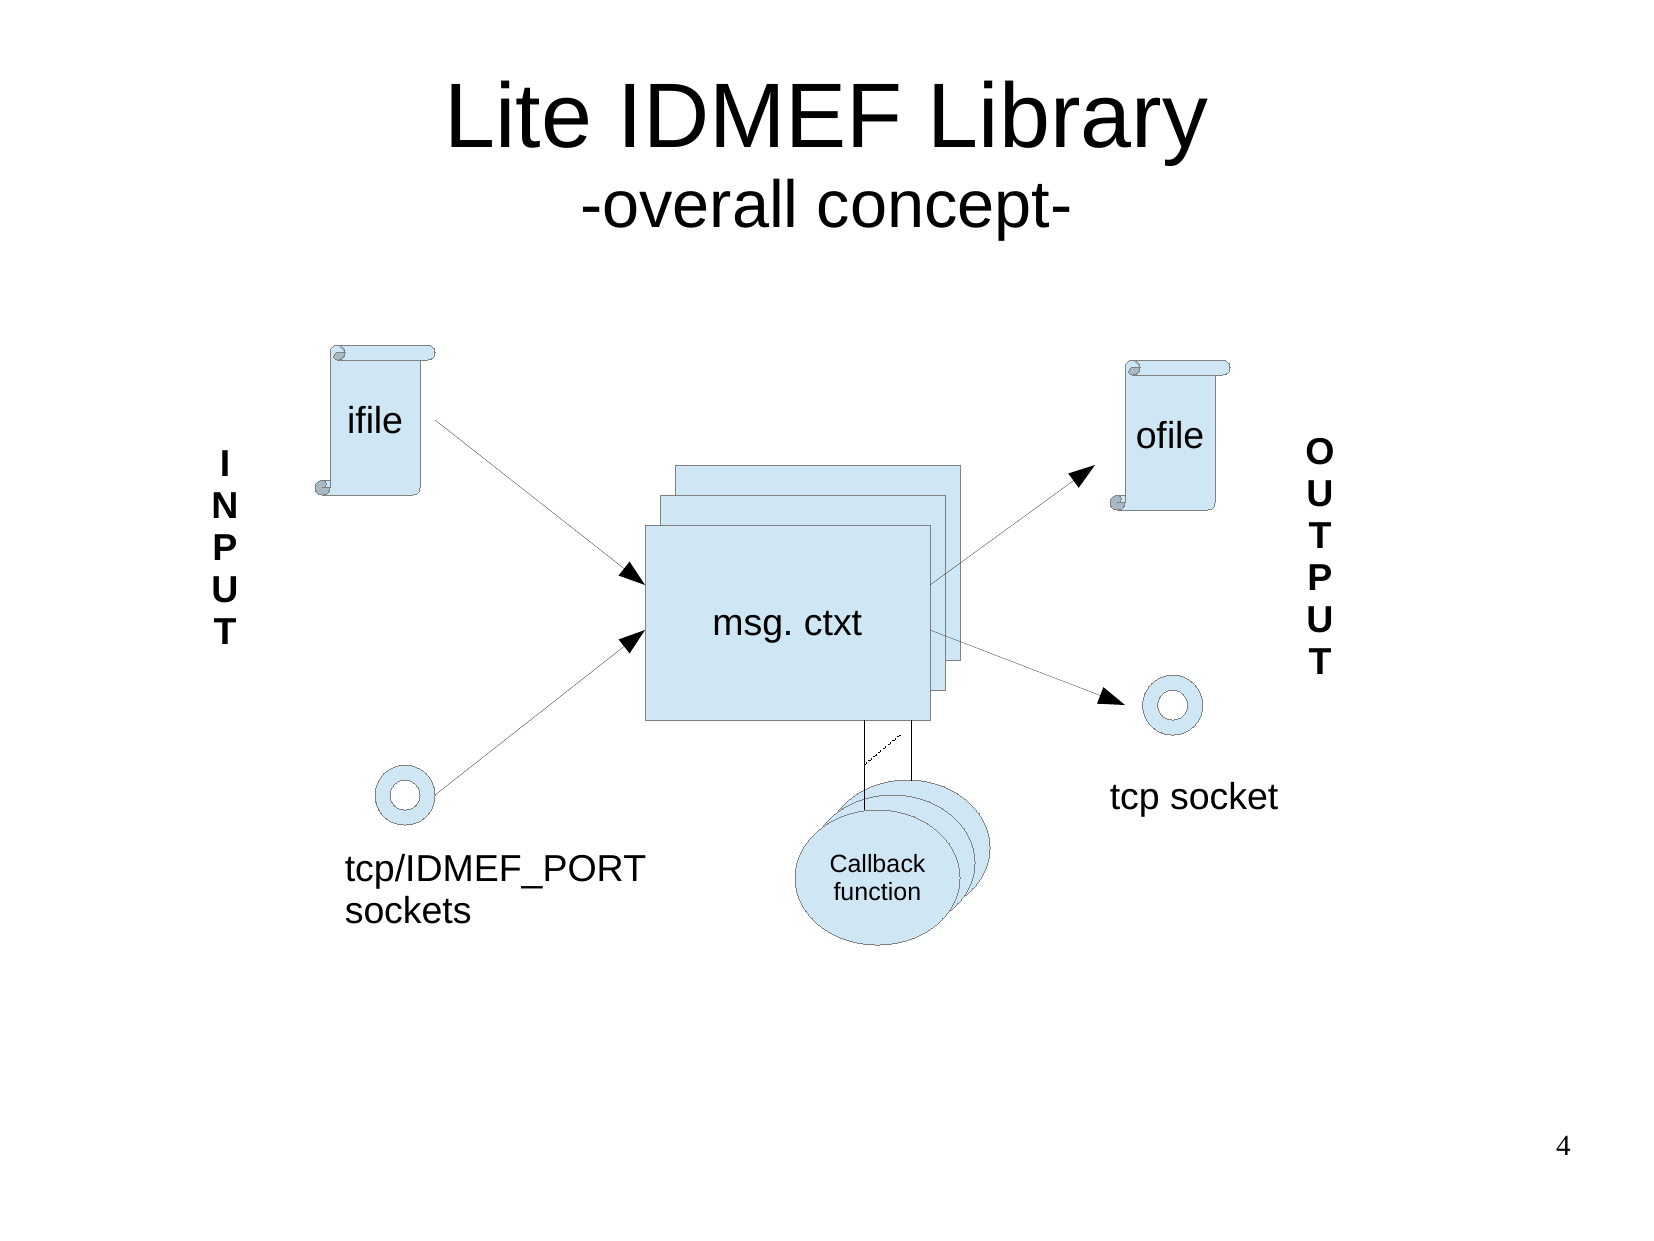

# Lite IDMEF Library -overall concept-
ifile
ofile
O
U
T
P
U
T
I
N
P
U
T
msg. ctxt
msg. ctxt
msg. ctxt
tcp socket
Callback
function
tcp/IDMEF_PORT sockets
4